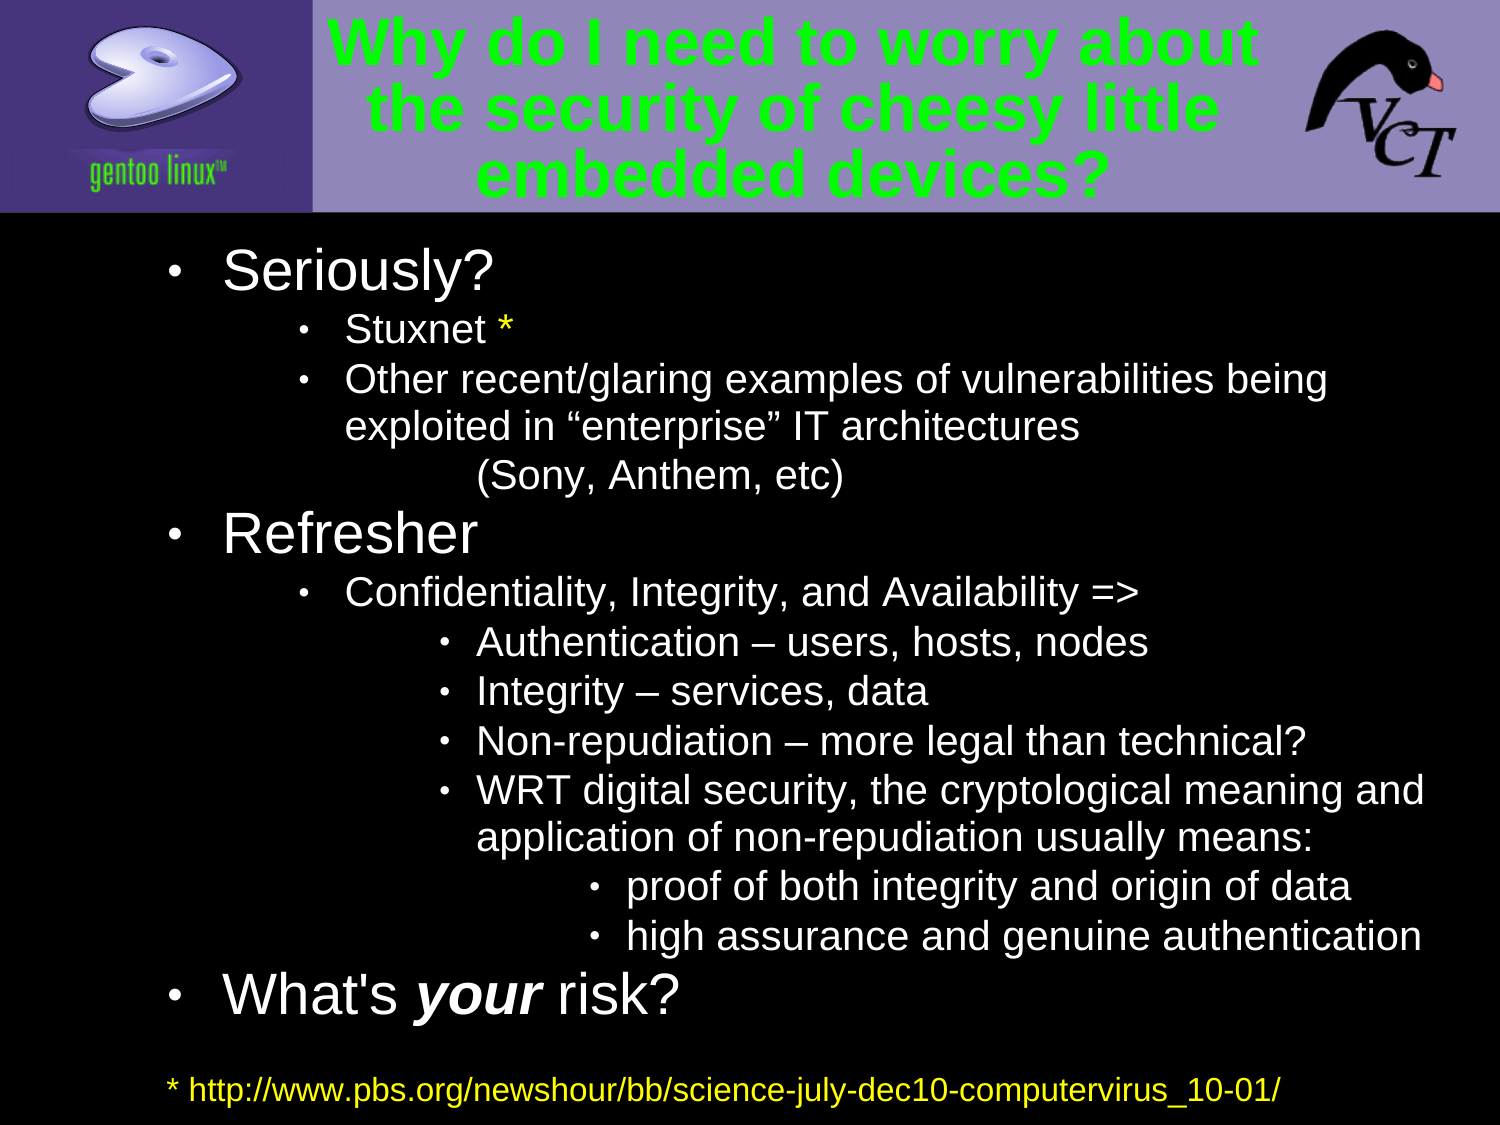

# Why do I need to worry about the security of cheesy little embedded devices?
Seriously?
Stuxnet *
Other recent/glaring examples of vulnerabilities being exploited in “enterprise” IT architectures
(Sony, Anthem, etc)
Refresher
Confidentiality, Integrity, and Availability =>
Authentication – users, hosts, nodes
Integrity – services, data
Non-repudiation – more legal than technical?
WRT digital security, the cryptological meaning and application of non-repudiation usually means:
proof of both integrity and origin of data
high assurance and genuine authentication
What's your risk?
* http://www.pbs.org/newshour/bb/science-july-dec10-computervirus_10-01/